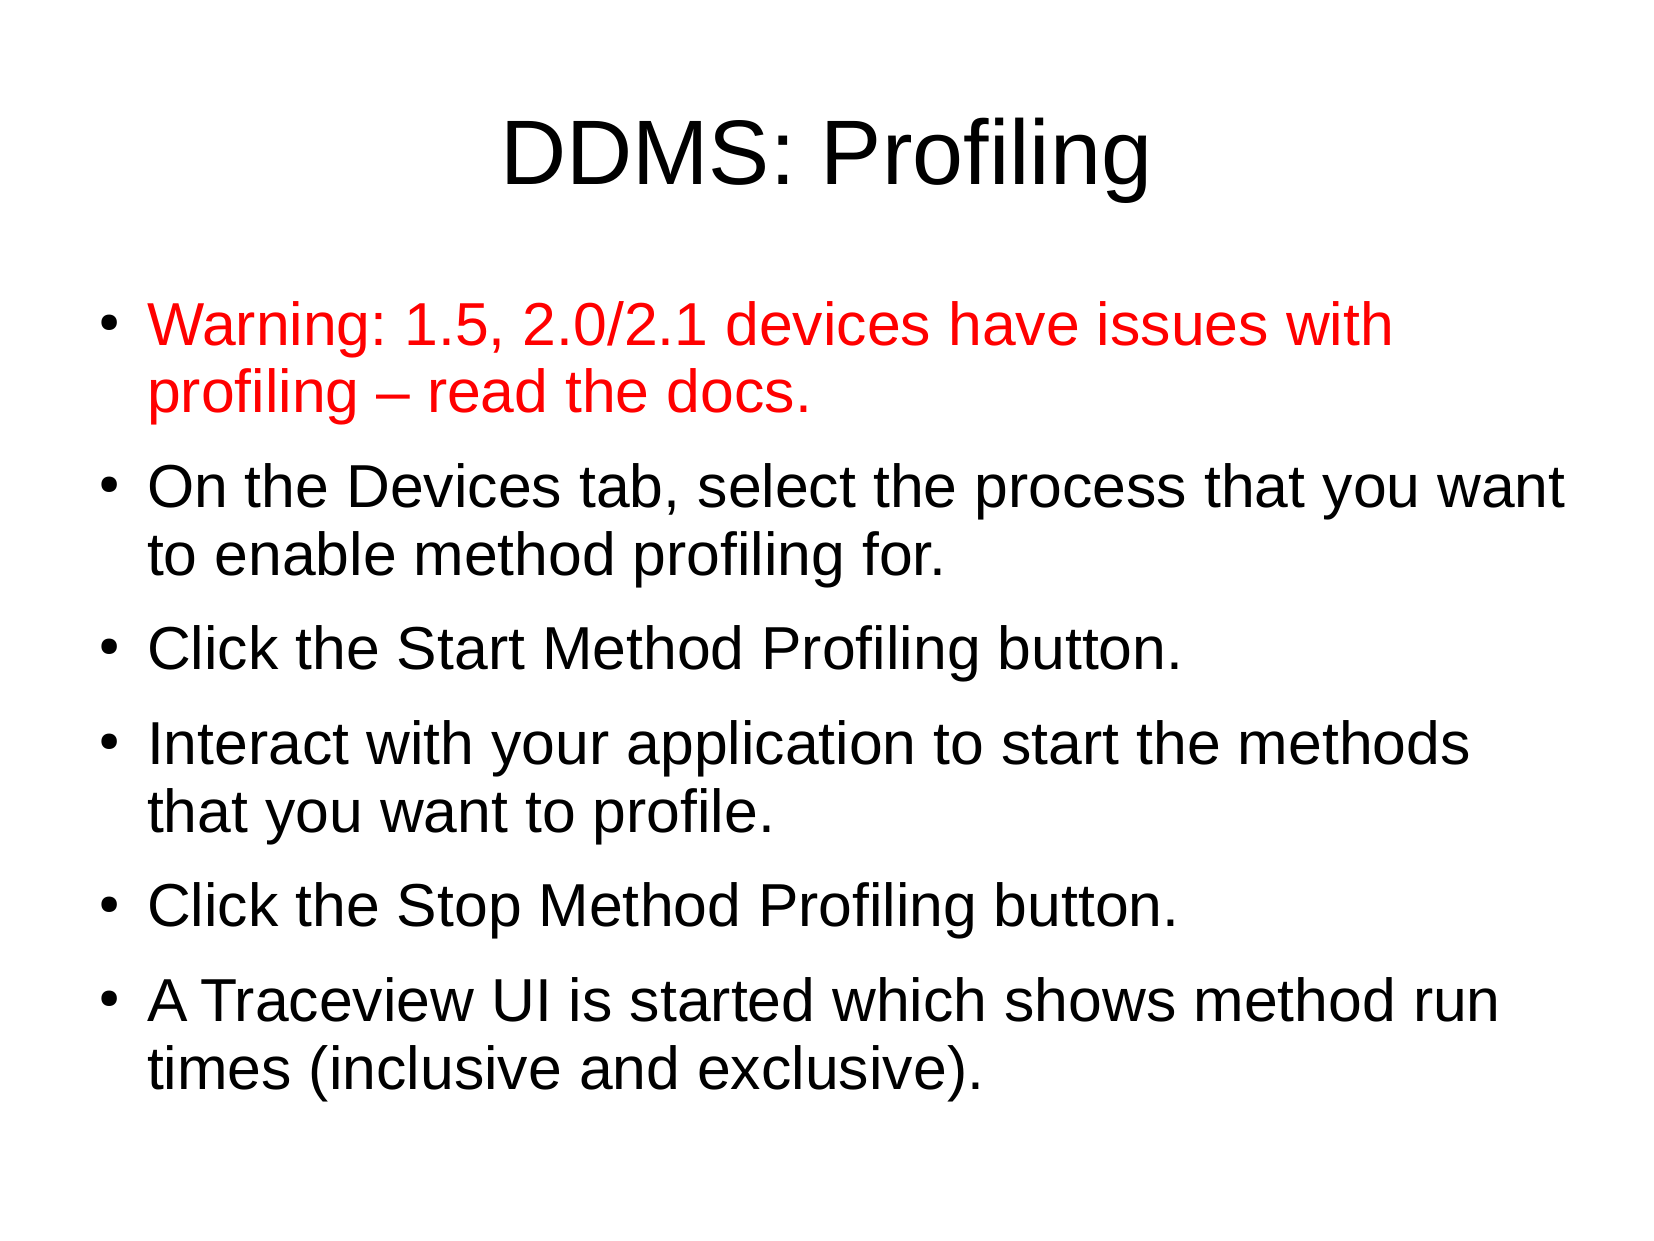

# DDMS: Profiling
Warning: 1.5, 2.0/2.1 devices have issues with profiling – read the docs.
On the Devices tab, select the process that you want to enable method profiling for.
Click the Start Method Profiling button.
Interact with your application to start the methods that you want to profile.
Click the Stop Method Profiling button.
A Traceview UI is started which shows method run times (inclusive and exclusive).